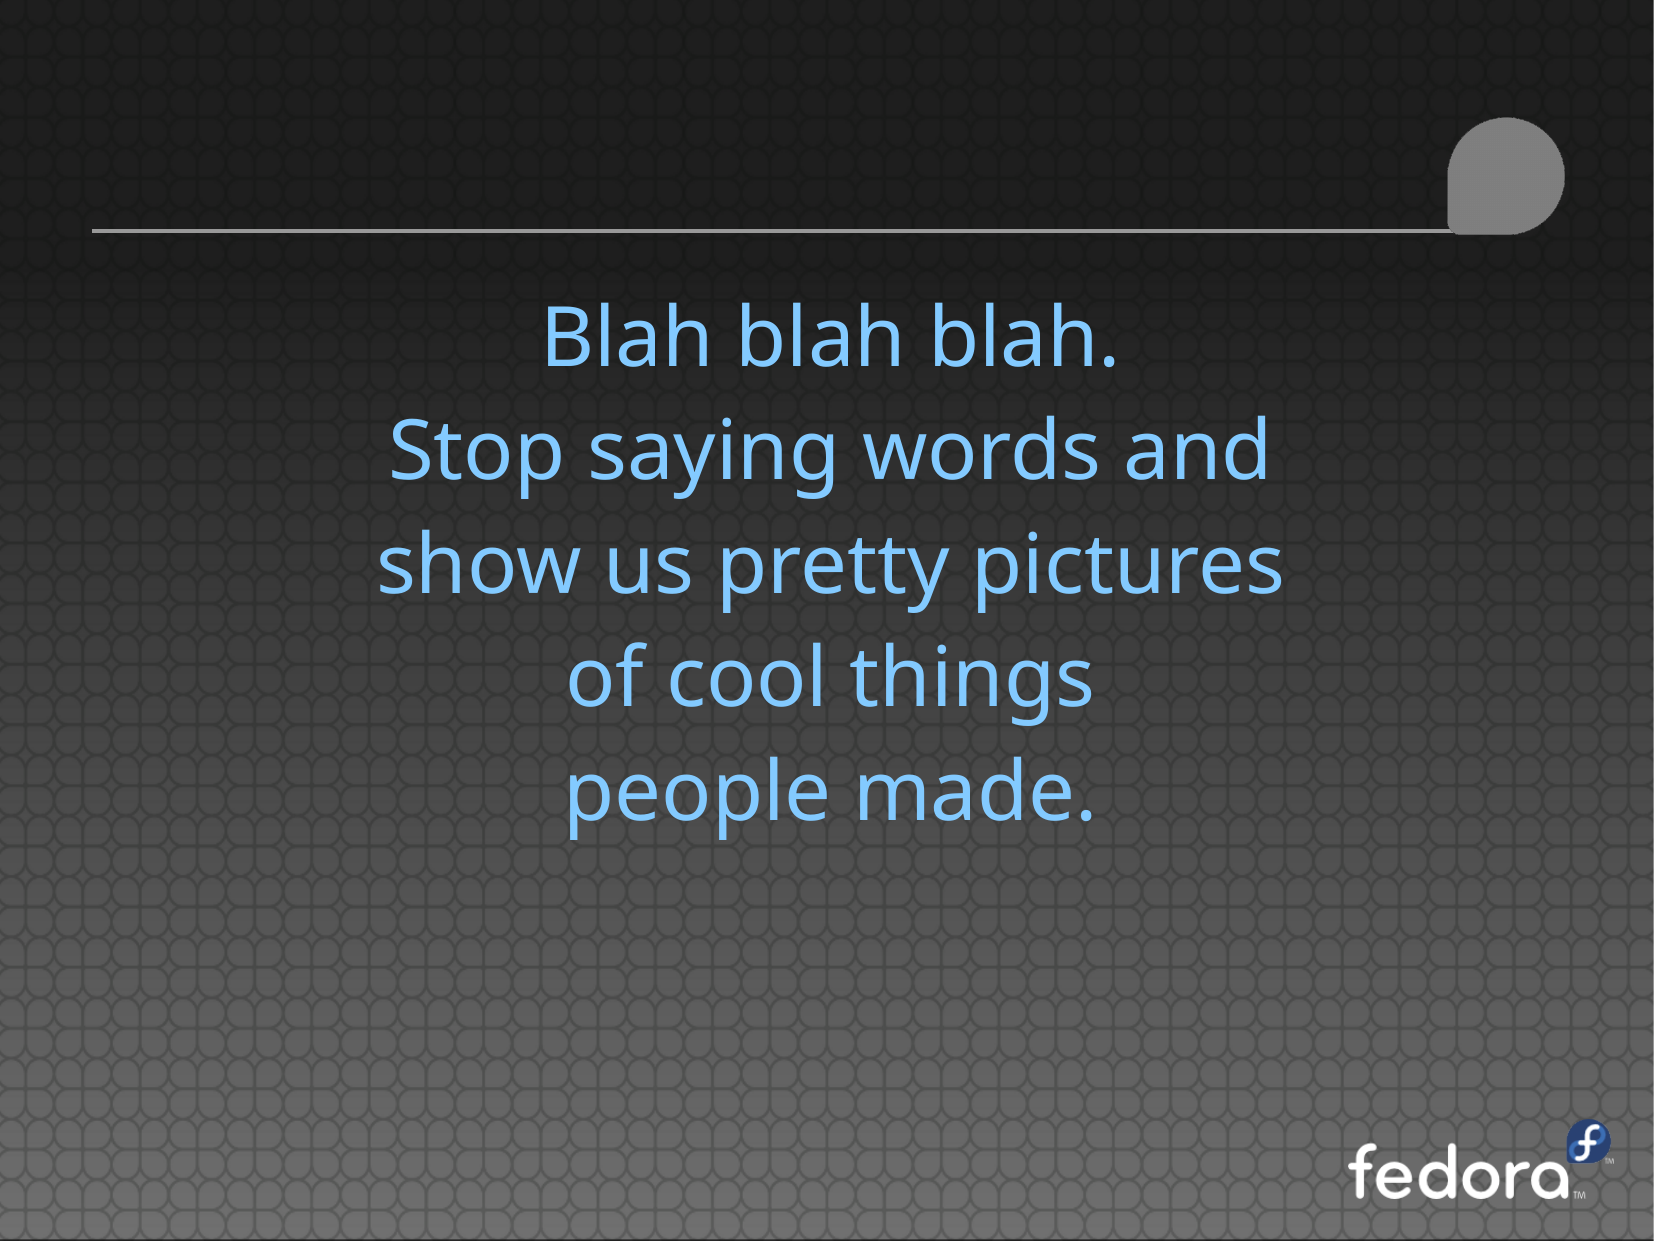

# Blah blah blah. Stop saying words and
show us pretty pictures
of cool things
people made.